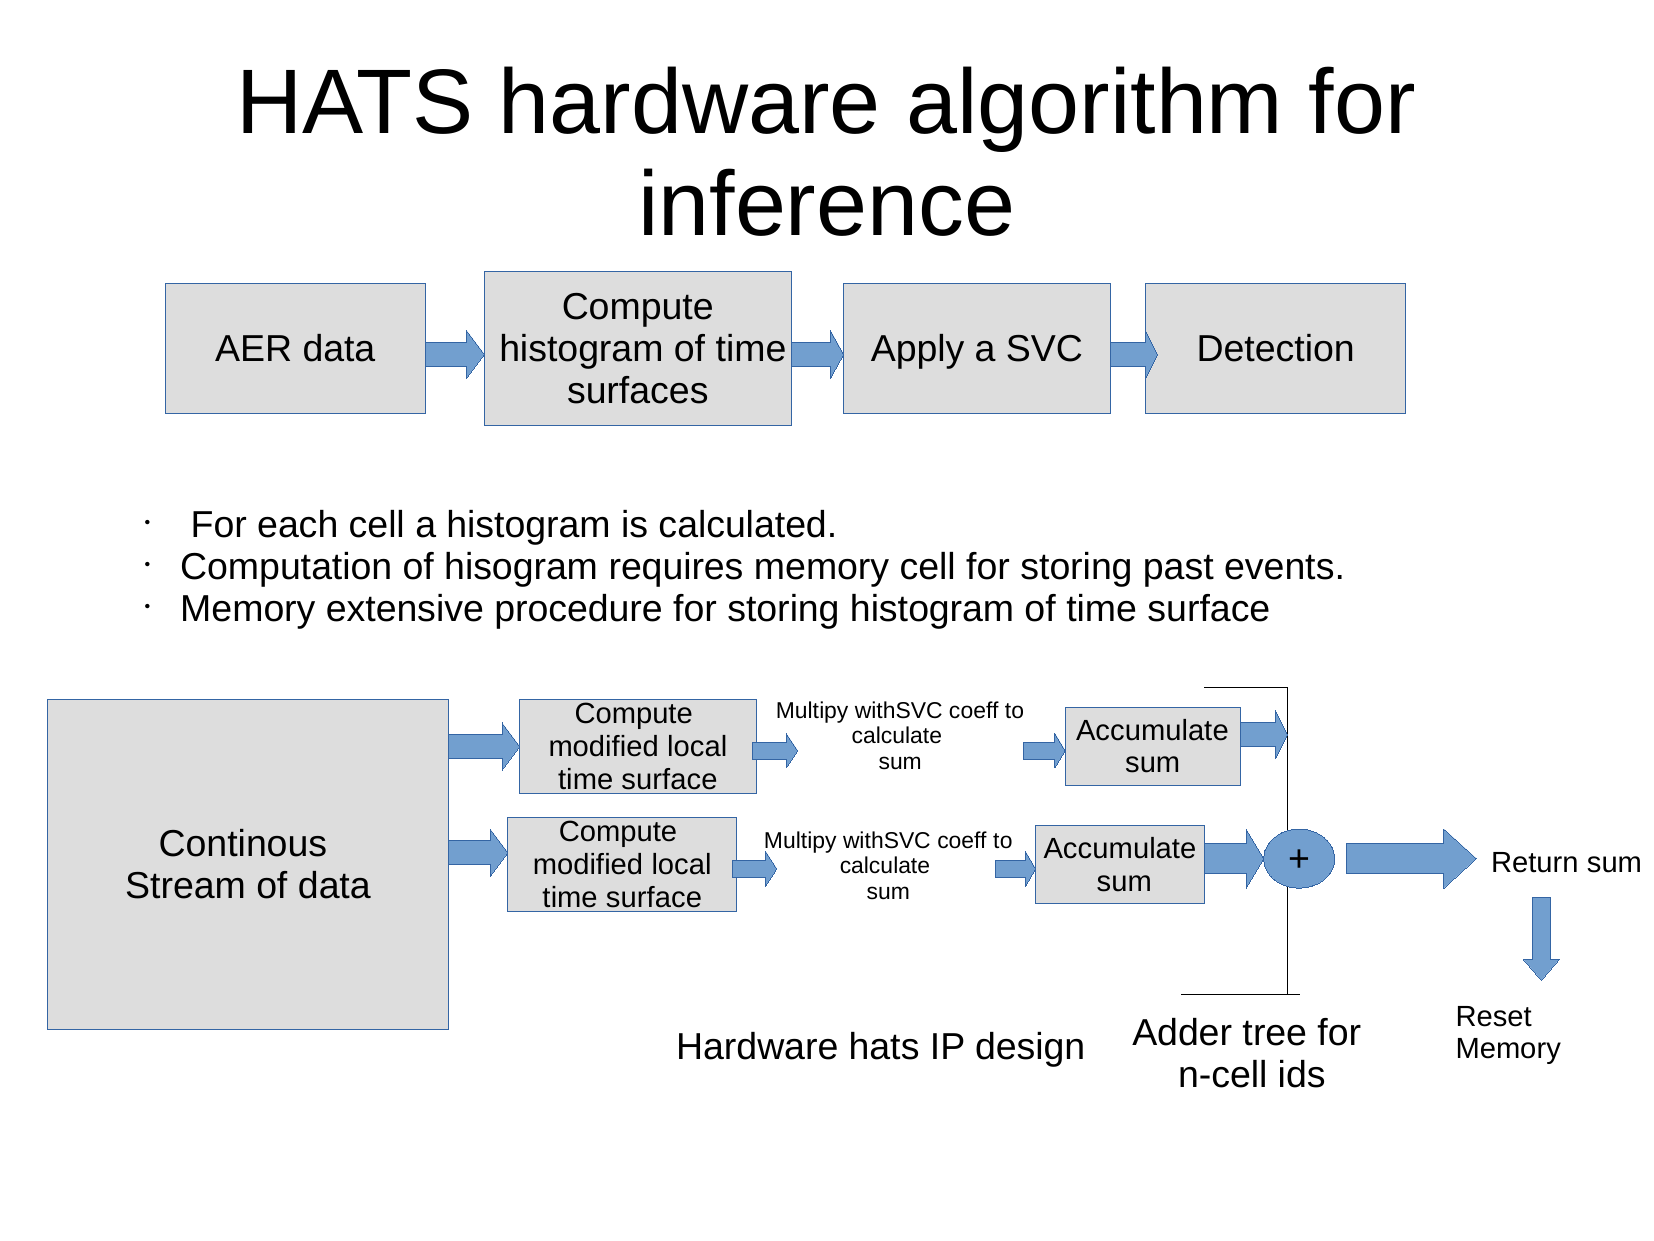

# HATS hardware algorithm for inference
Compute
 histogram of time
surfaces
AER data
AER data
AER data
AER data
AER data
AER data
Apply a SVC
Apply a SVC
Detection
Detection
 For each cell a histogram is calculated.
Computation of hisogram requires memory cell for storing past events.
Memory extensive procedure for storing histogram of time surface
Multipy withSVC coeff to
calculate
sum
Continous
Stream of data
AER data
AER data
Compute
modified local
time surface
Store sum
Accumulate
sum
Compute
modified local
time surface
Multipy withSVC coeff to
calculate
sum
Store sum
Accumulate
 sum
+
Return sum
Reset Memory
Adder tree for
n-cell ids
Hardware hats IP design